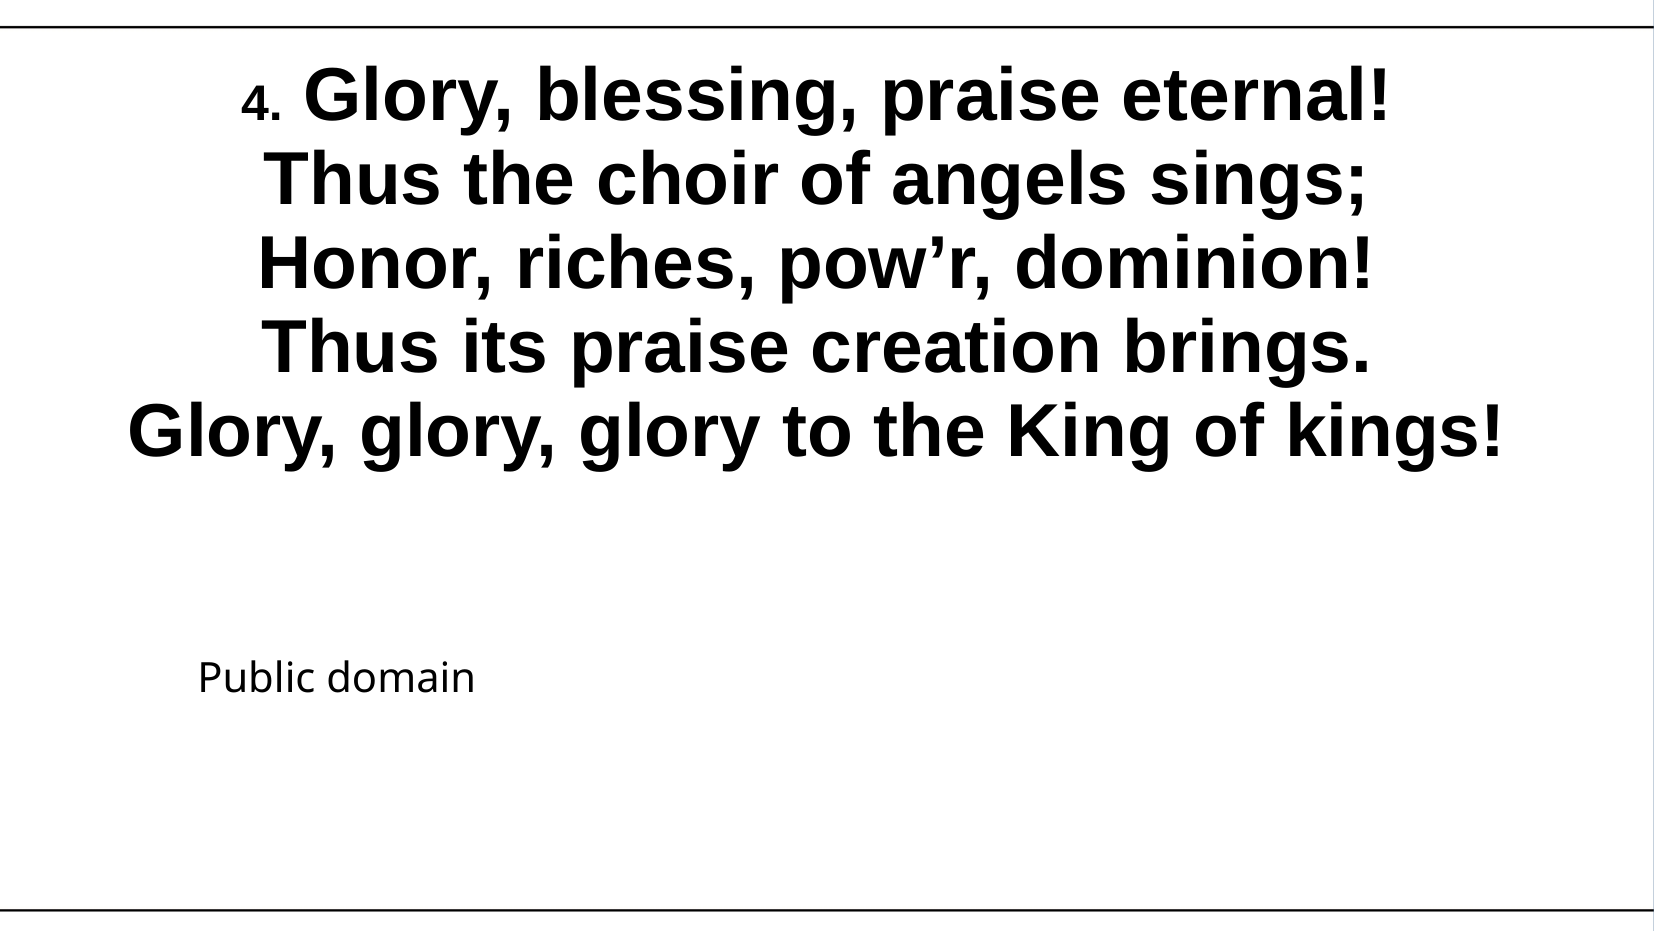

4. Glory, blessing, praise eternal!
Thus the choir of angels sings;
Honor, riches, pow’r, dominion!
Thus its praise creation brings.
Glory, glory, glory to the King of kings!
 Public domain